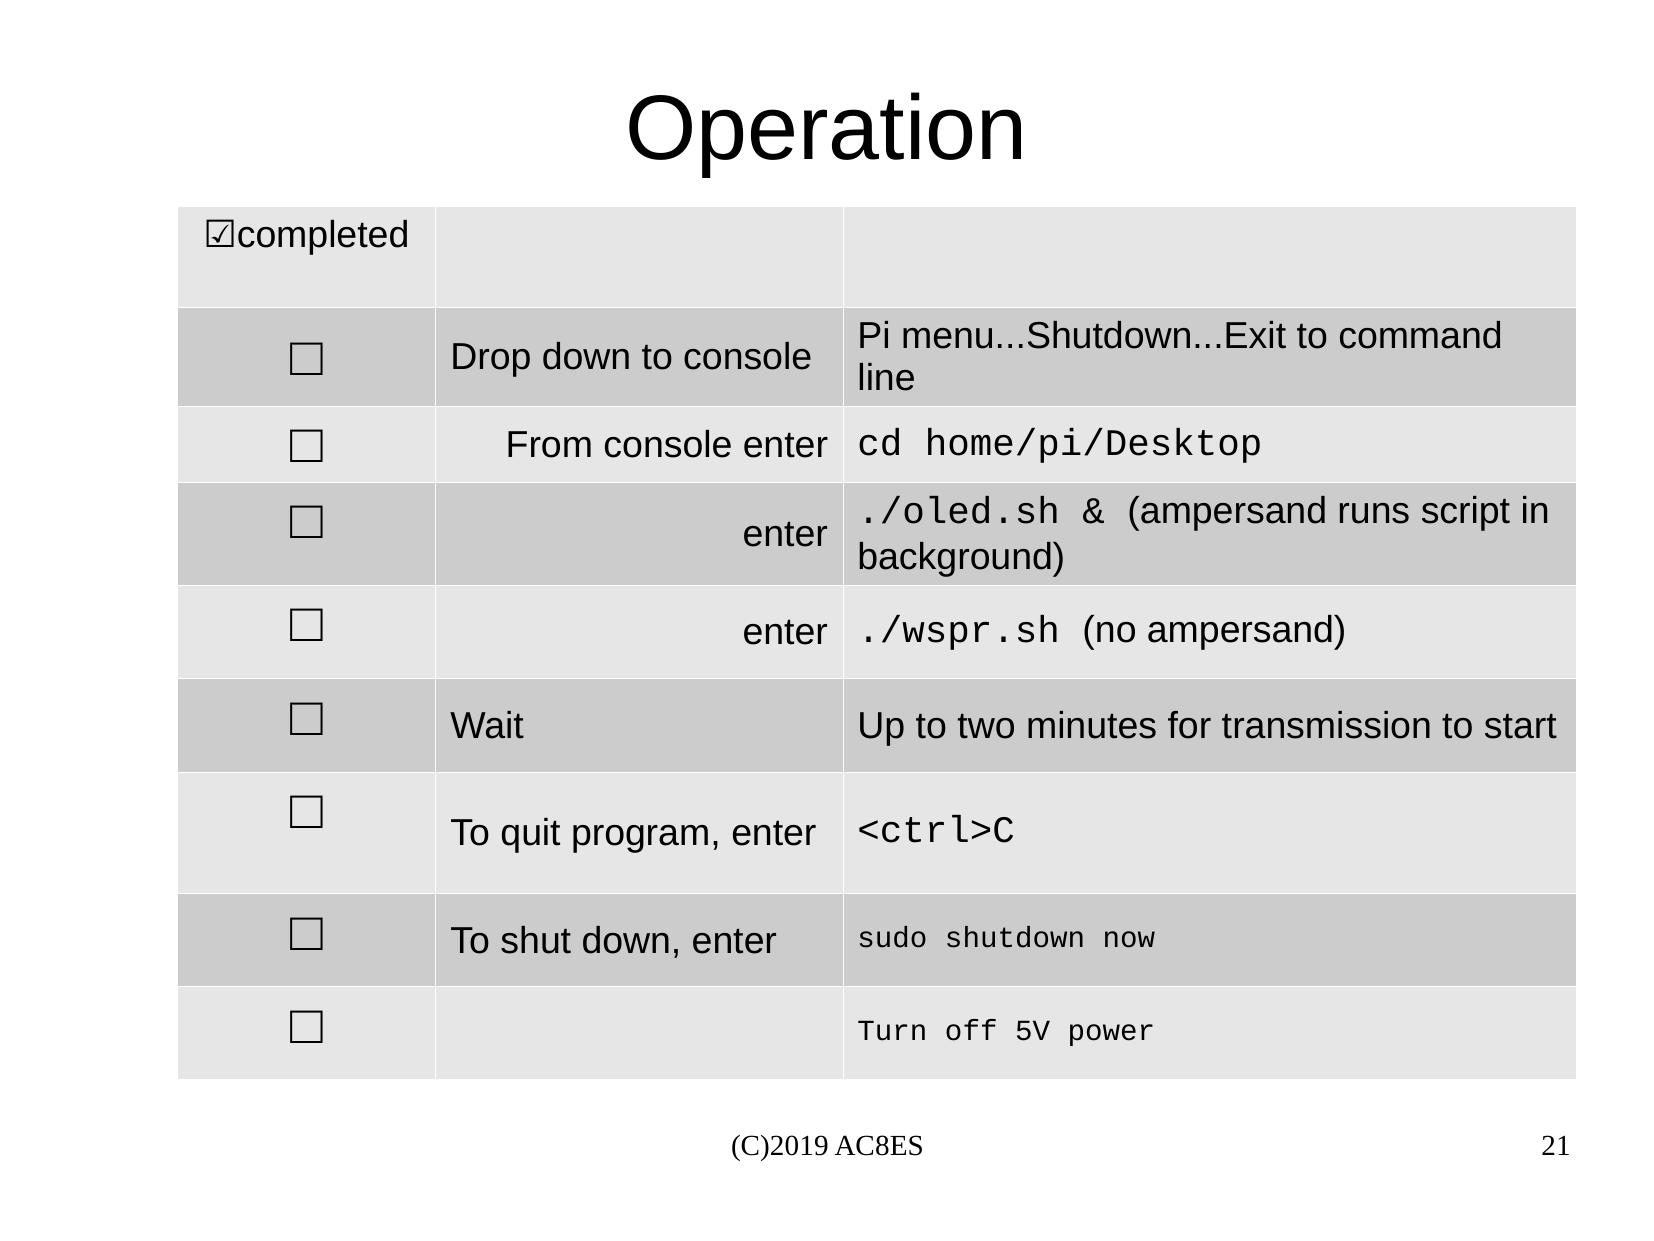

# Operation
| ☑completed | | |
| --- | --- | --- |
| □ | Drop down to console | Pi menu...Shutdown...Exit to command line |
| □ | From console enter | cd home/pi/Desktop |
| □ | enter | ./oled.sh & (ampersand runs script in background) |
| □ | enter | ./wspr.sh (no ampersand) |
| □ | Wait | Up to two minutes for transmission to start |
| □ | To quit program, enter | <ctrl>C |
| □ | To shut down, enter | sudo shutdown now |
| □ | | Turn off 5V power |
(C)2019 AC8ES
21